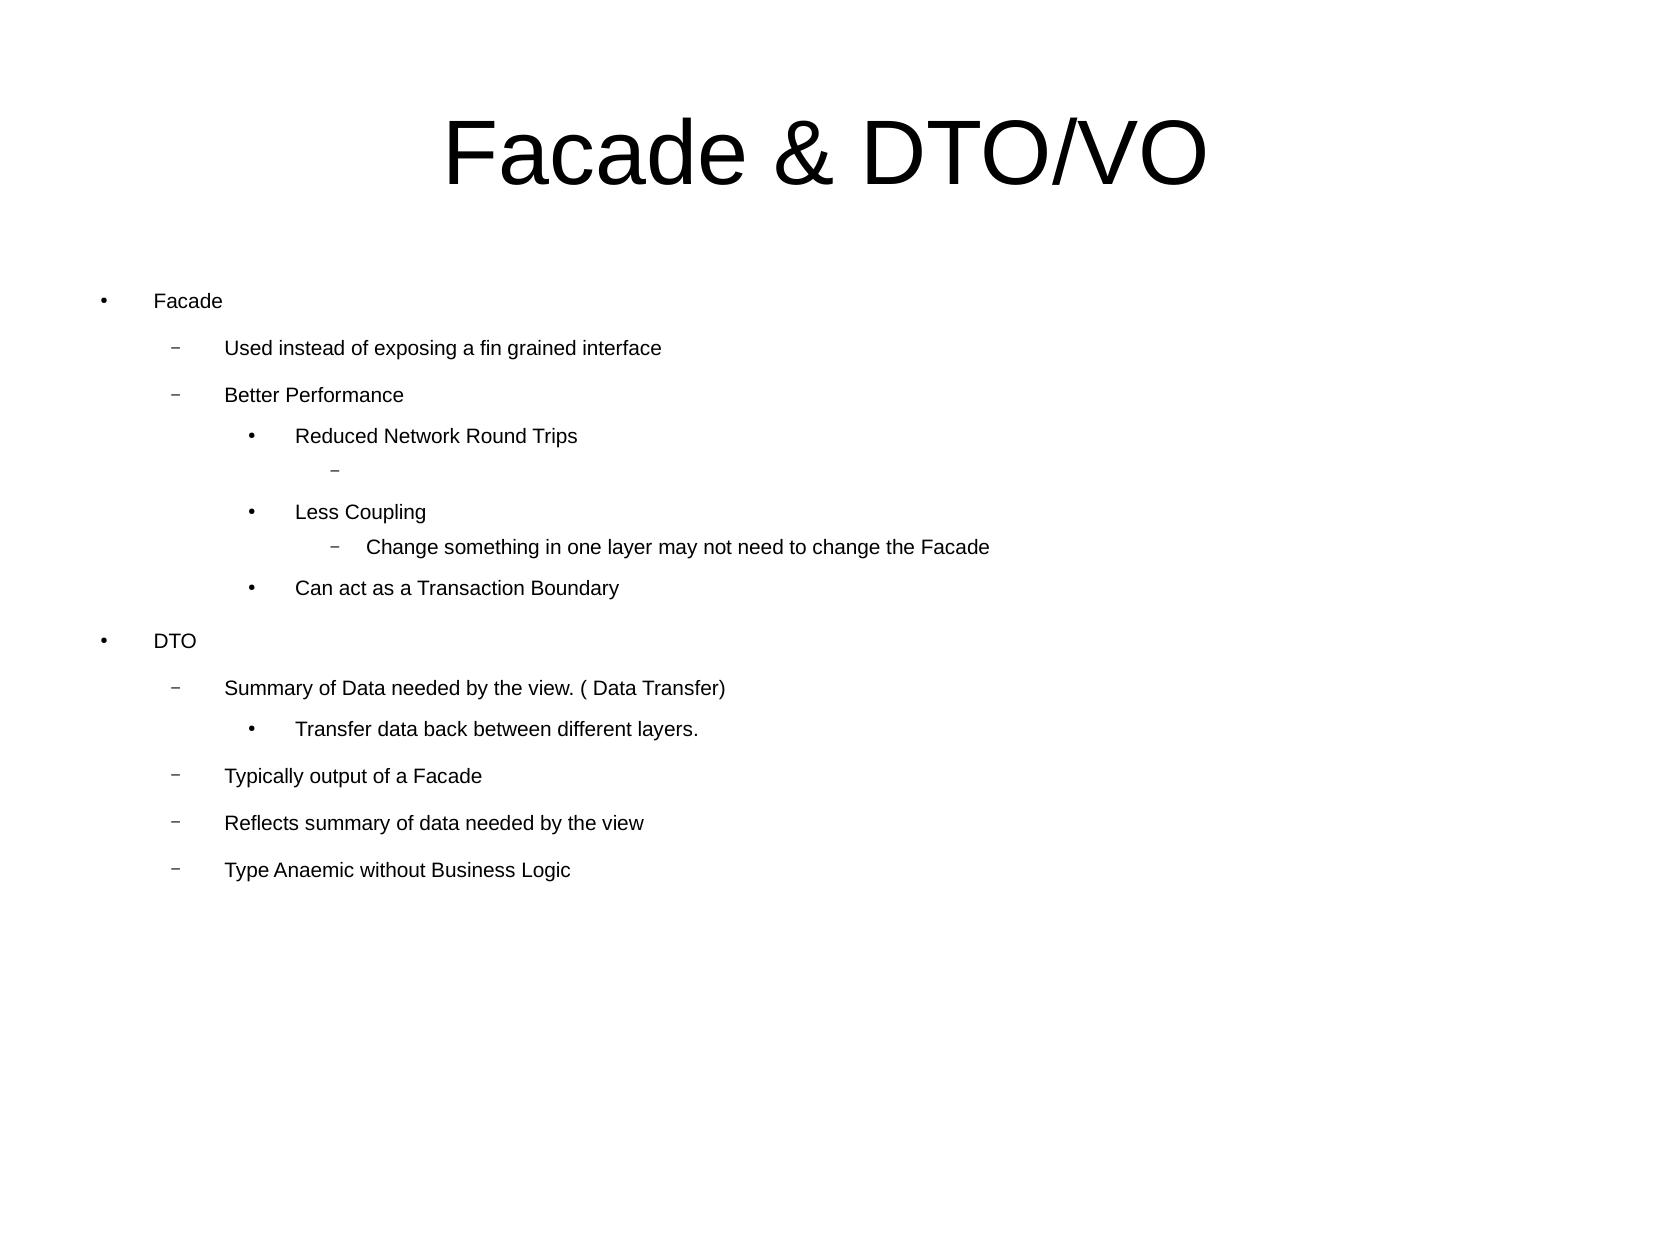

# Facade & DTO/VO
Facade
Used instead of exposing a fin grained interface
Better Performance
Reduced Network Round Trips
Less Coupling
Change something in one layer may not need to change the Facade
Can act as a Transaction Boundary
DTO
Summary of Data needed by the view. ( Data Transfer)
Transfer data back between different layers.
Typically output of a Facade
Reflects summary of data needed by the view
Type Anaemic without Business Logic